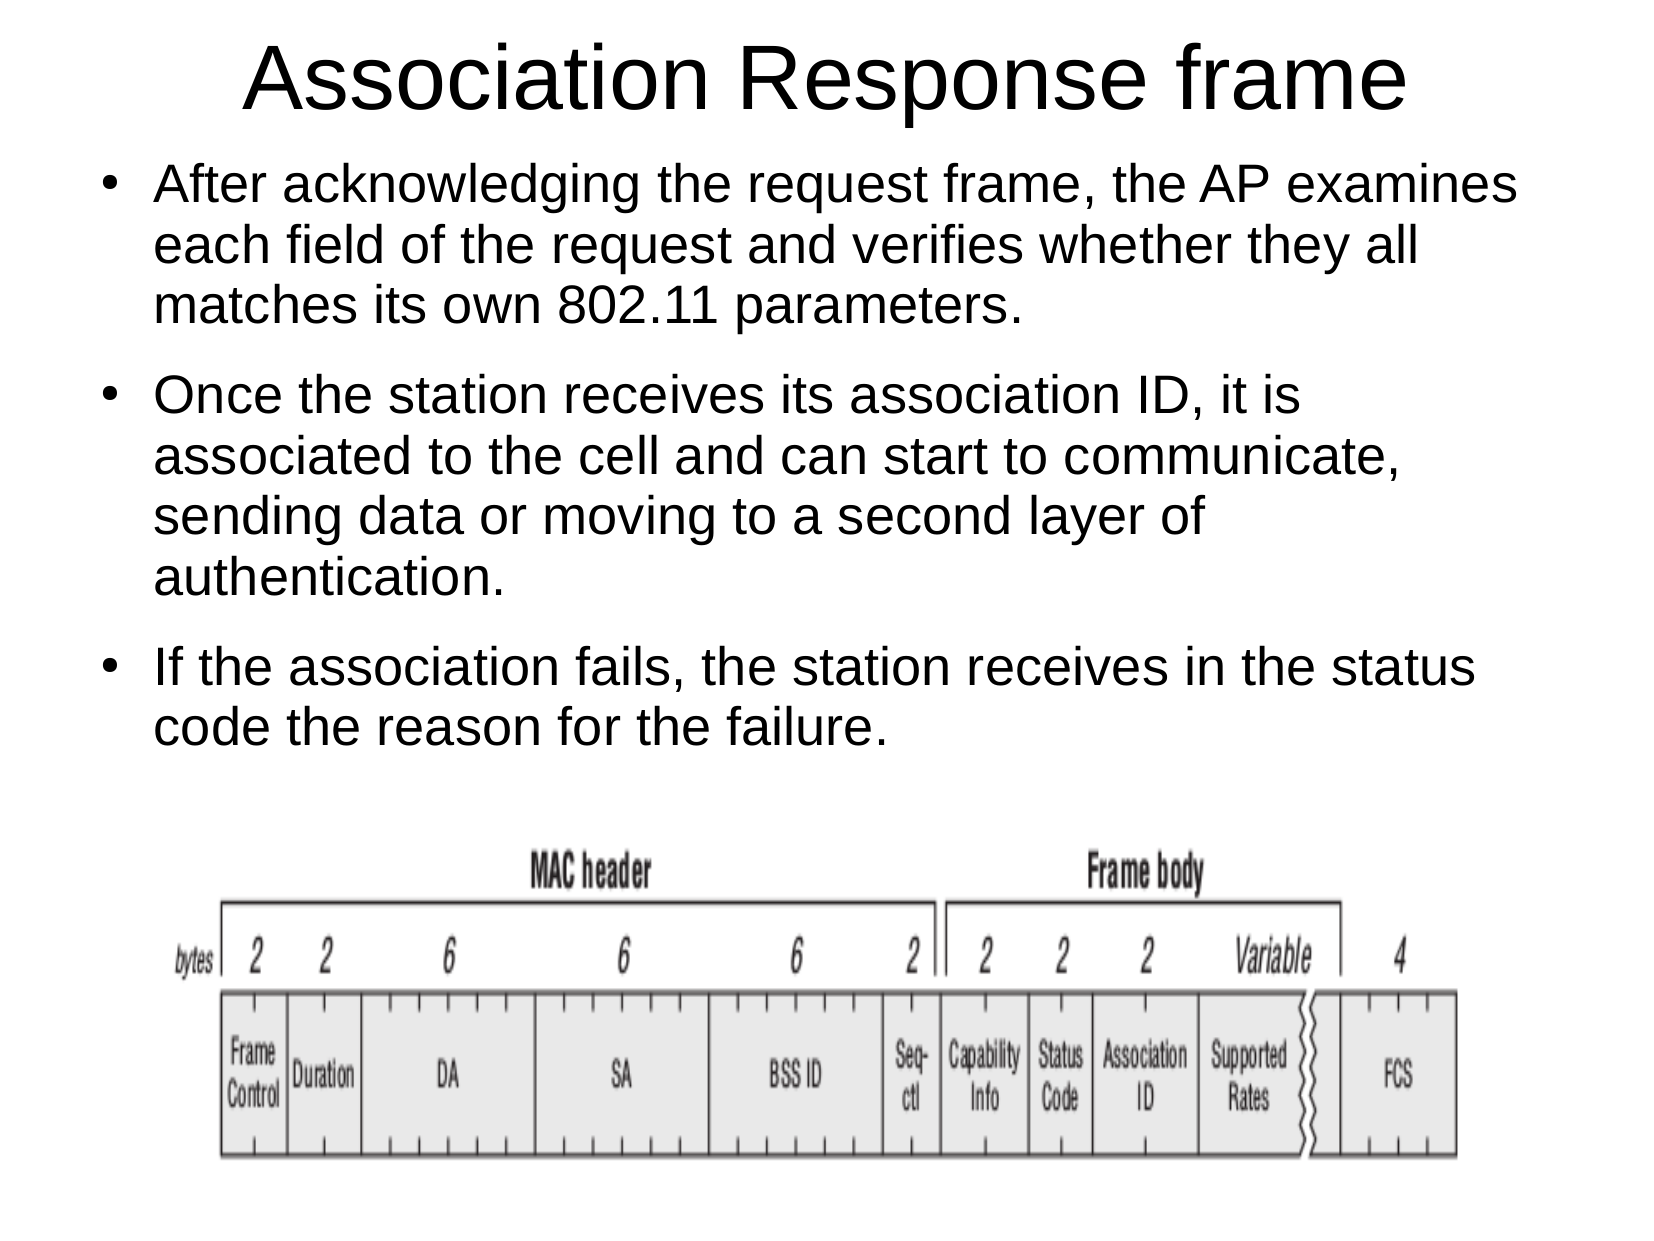

# Association Response frame
After acknowledging the request frame, the AP examines each field of the request and verifies whether they all matches its own 802.11 parameters.
Once the station receives its association ID, it is associated to the cell and can start to communicate, sending data or moving to a second layer of authentication.
If the association fails, the station receives in the status code the reason for the failure.